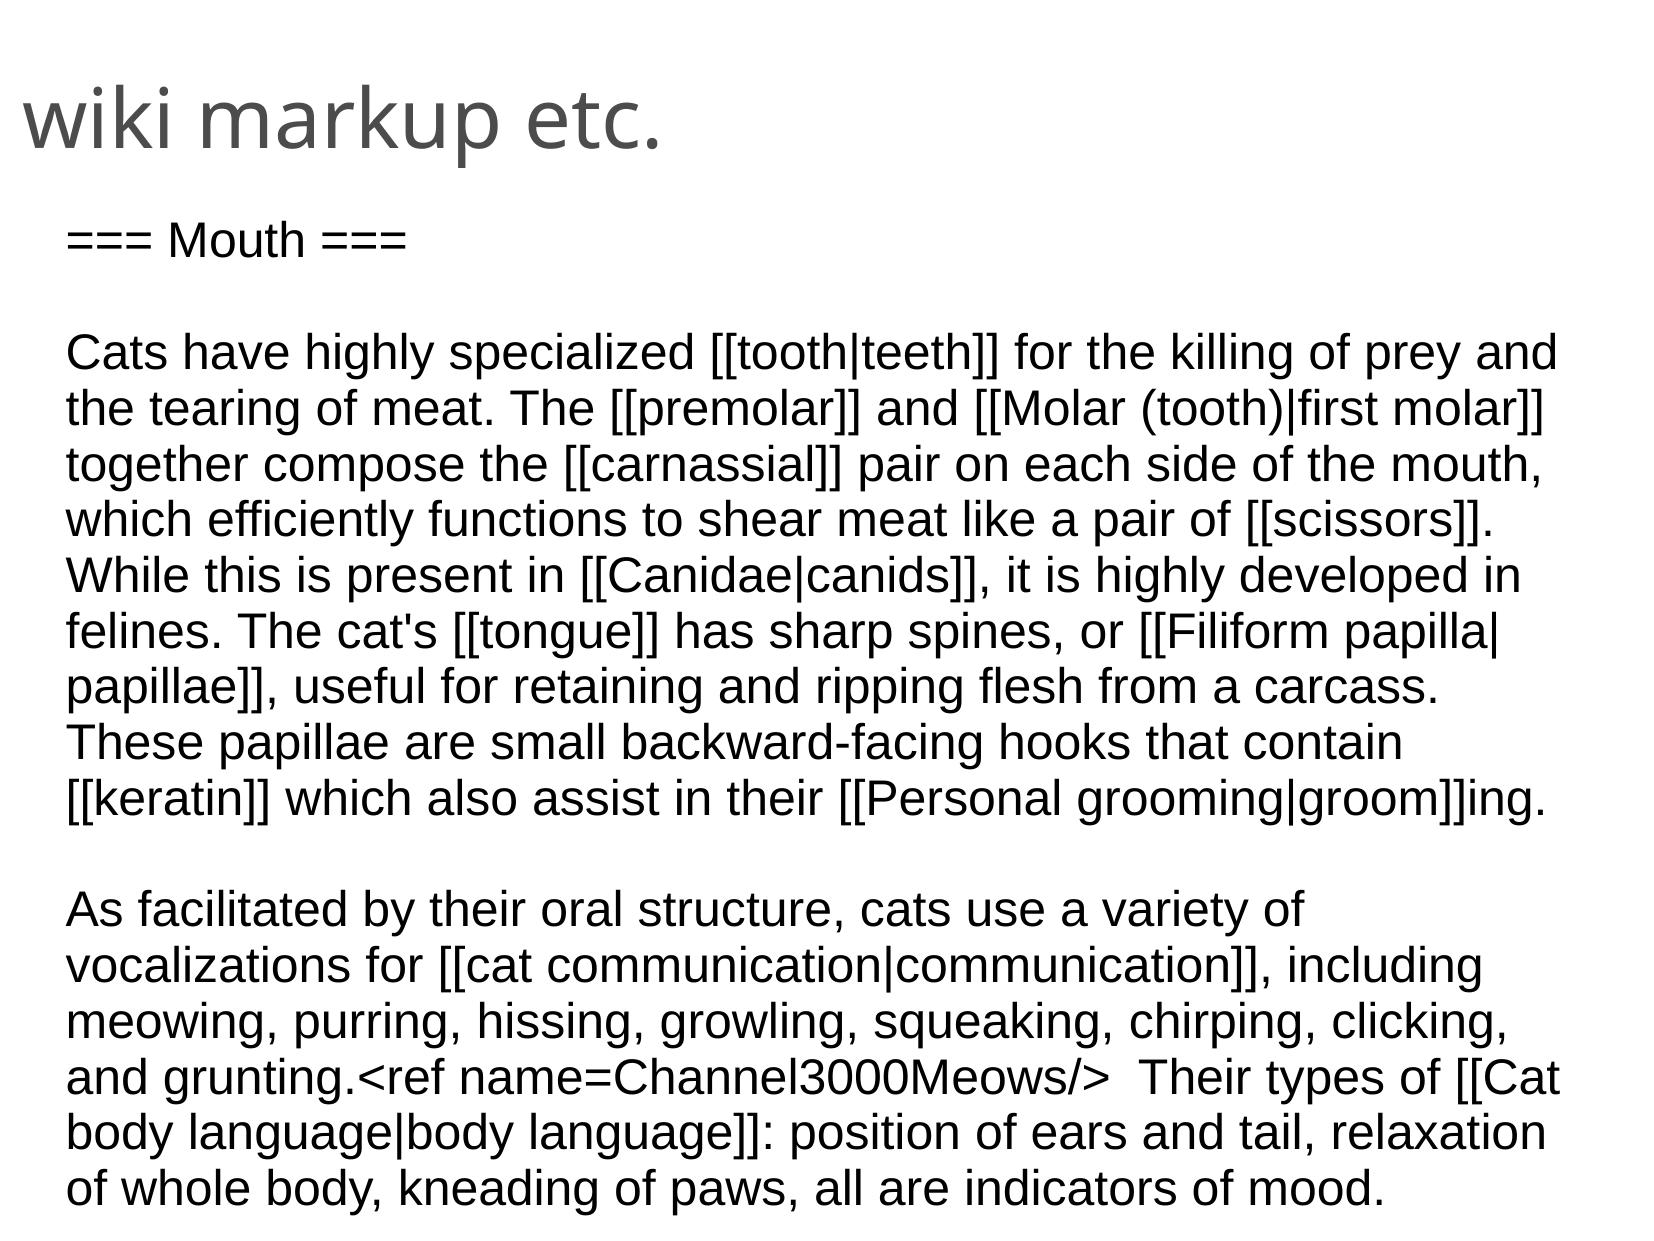

# wiki markup etc.
=== Mouth ===
Cats have highly specialized [[tooth|teeth]] for the killing of prey and the tearing of meat. The [[premolar]] and [[Molar (tooth)|first molar]] together compose the [[carnassial]] pair on each side of the mouth, which efficiently functions to shear meat like a pair of [[scissors]]. While this is present in [[Canidae|canids]], it is highly developed in felines. The cat's [[tongue]] has sharp spines, or [[Filiform papilla|papillae]], useful for retaining and ripping flesh from a carcass. These papillae are small backward-facing hooks that contain [[keratin]] which also assist in their [[Personal grooming|groom]]ing.
As facilitated by their oral structure, cats use a variety of vocalizations for [[cat communication|communication]], including meowing, purring, hissing, growling, squeaking, chirping, clicking, and grunting.<ref name=Channel3000Meows/> Their types of [[Cat body language|body language]]: position of ears and tail, relaxation of whole body, kneading of paws, all are indicators of mood.